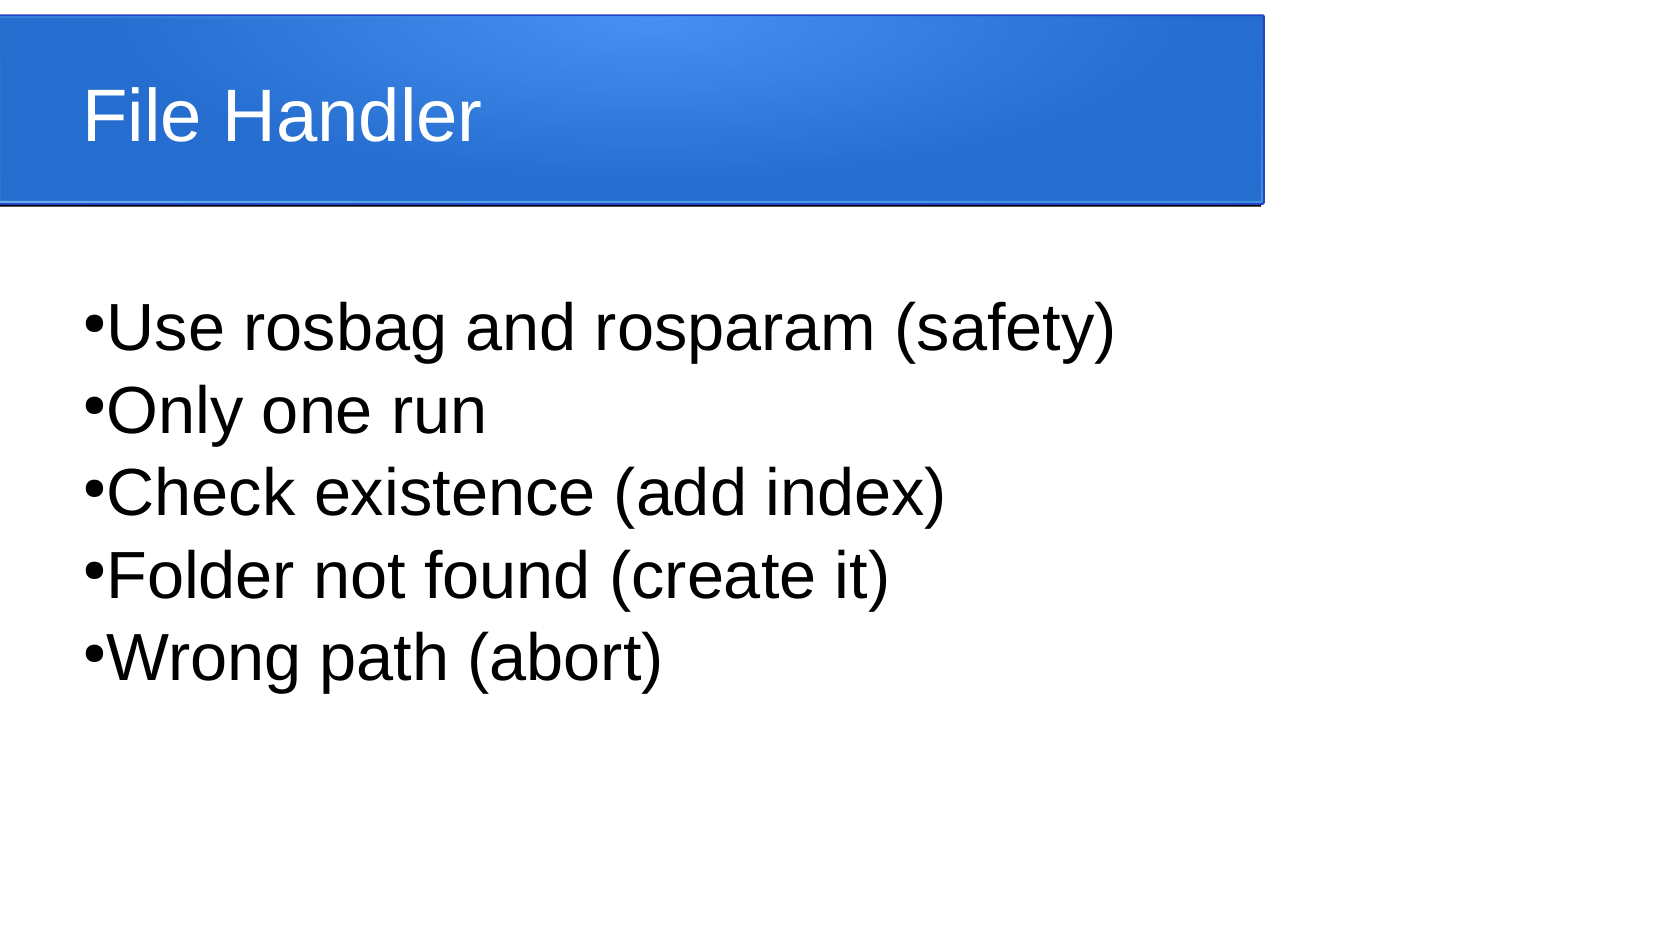

# File Handler
Use rosbag and rosparam (safety)
Only one run
Check existence (add index)
Folder not found (create it)
Wrong path (abort)